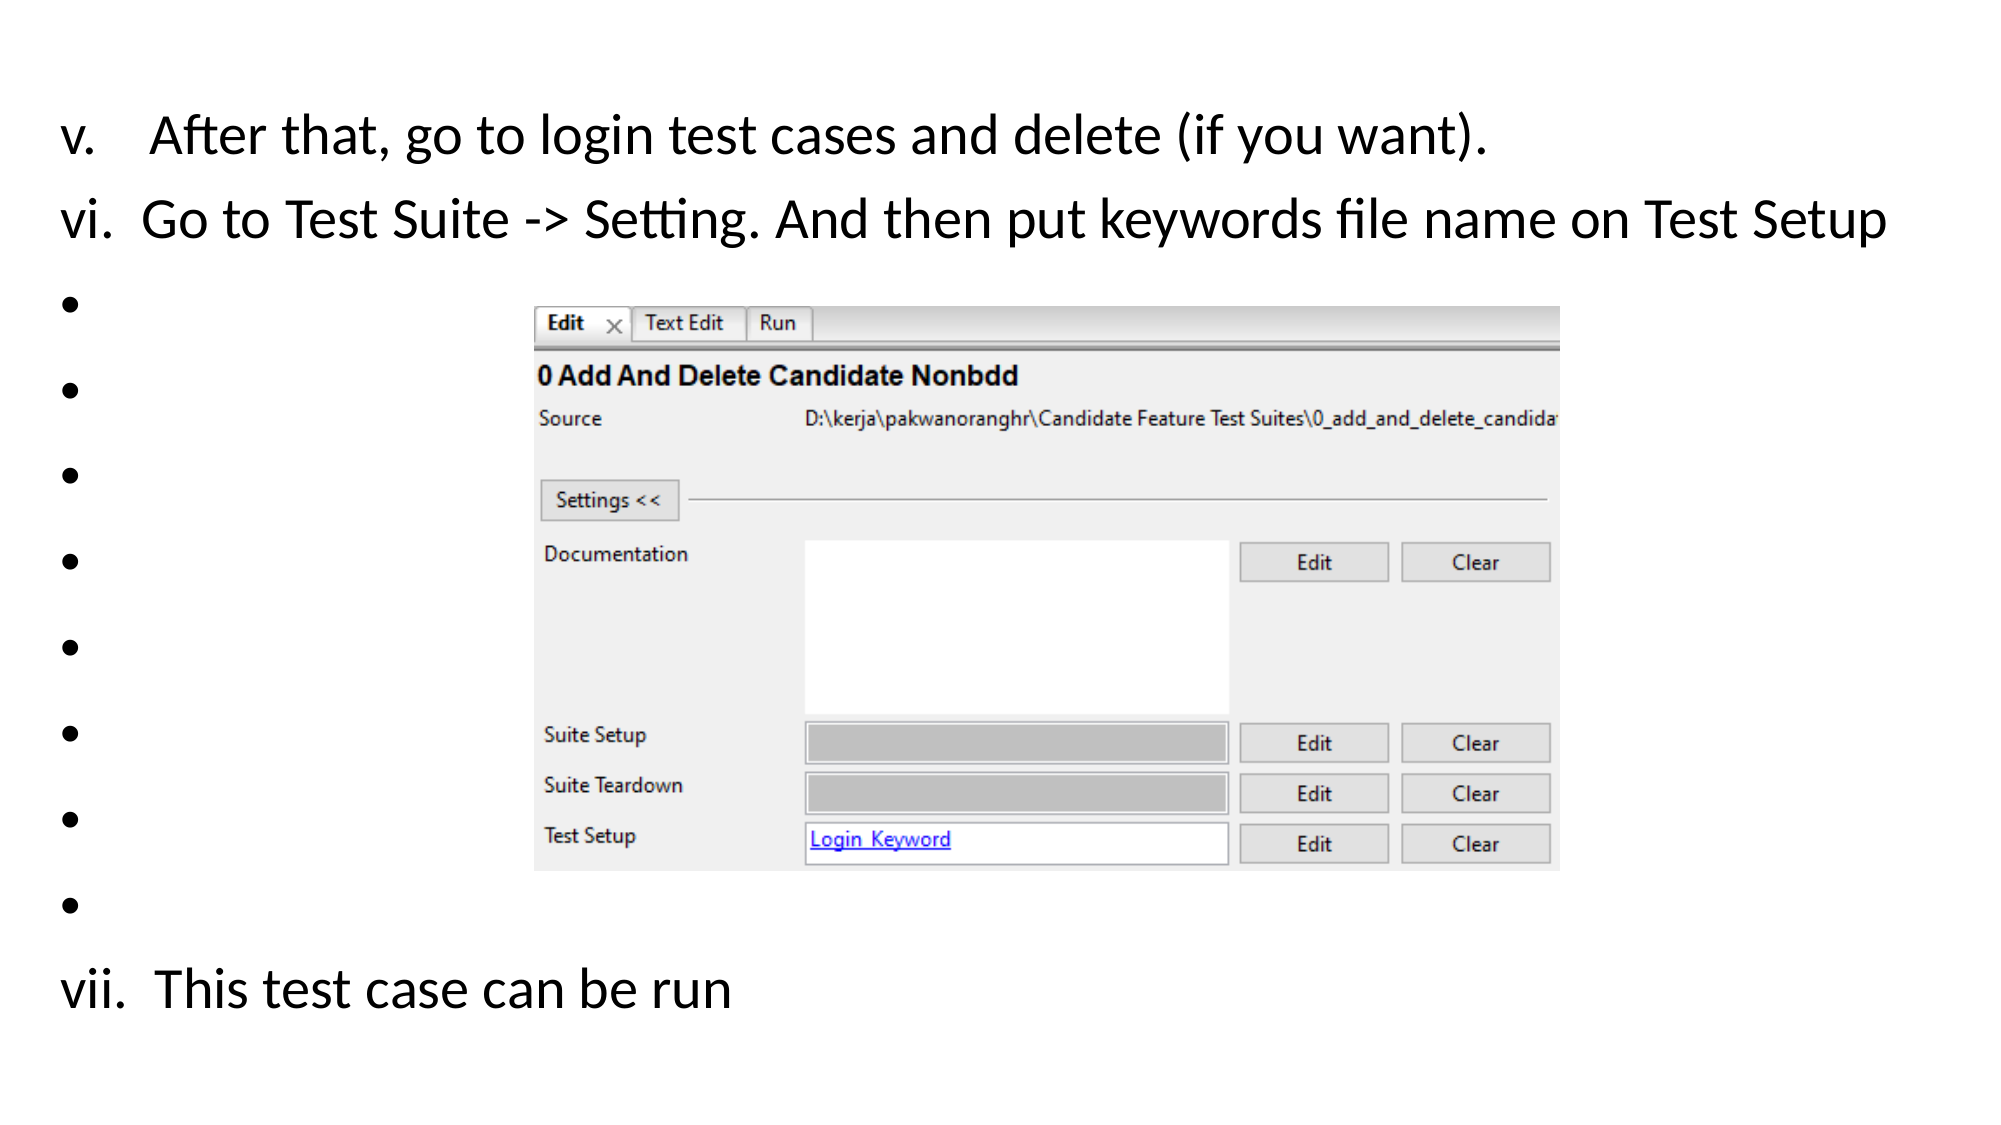

# v.    After that, go to login test cases and delete (if you want).
vi.  Go to Test Suite -> Setting. And then put keywords file name on Test Setup
vii.  This test case can be run